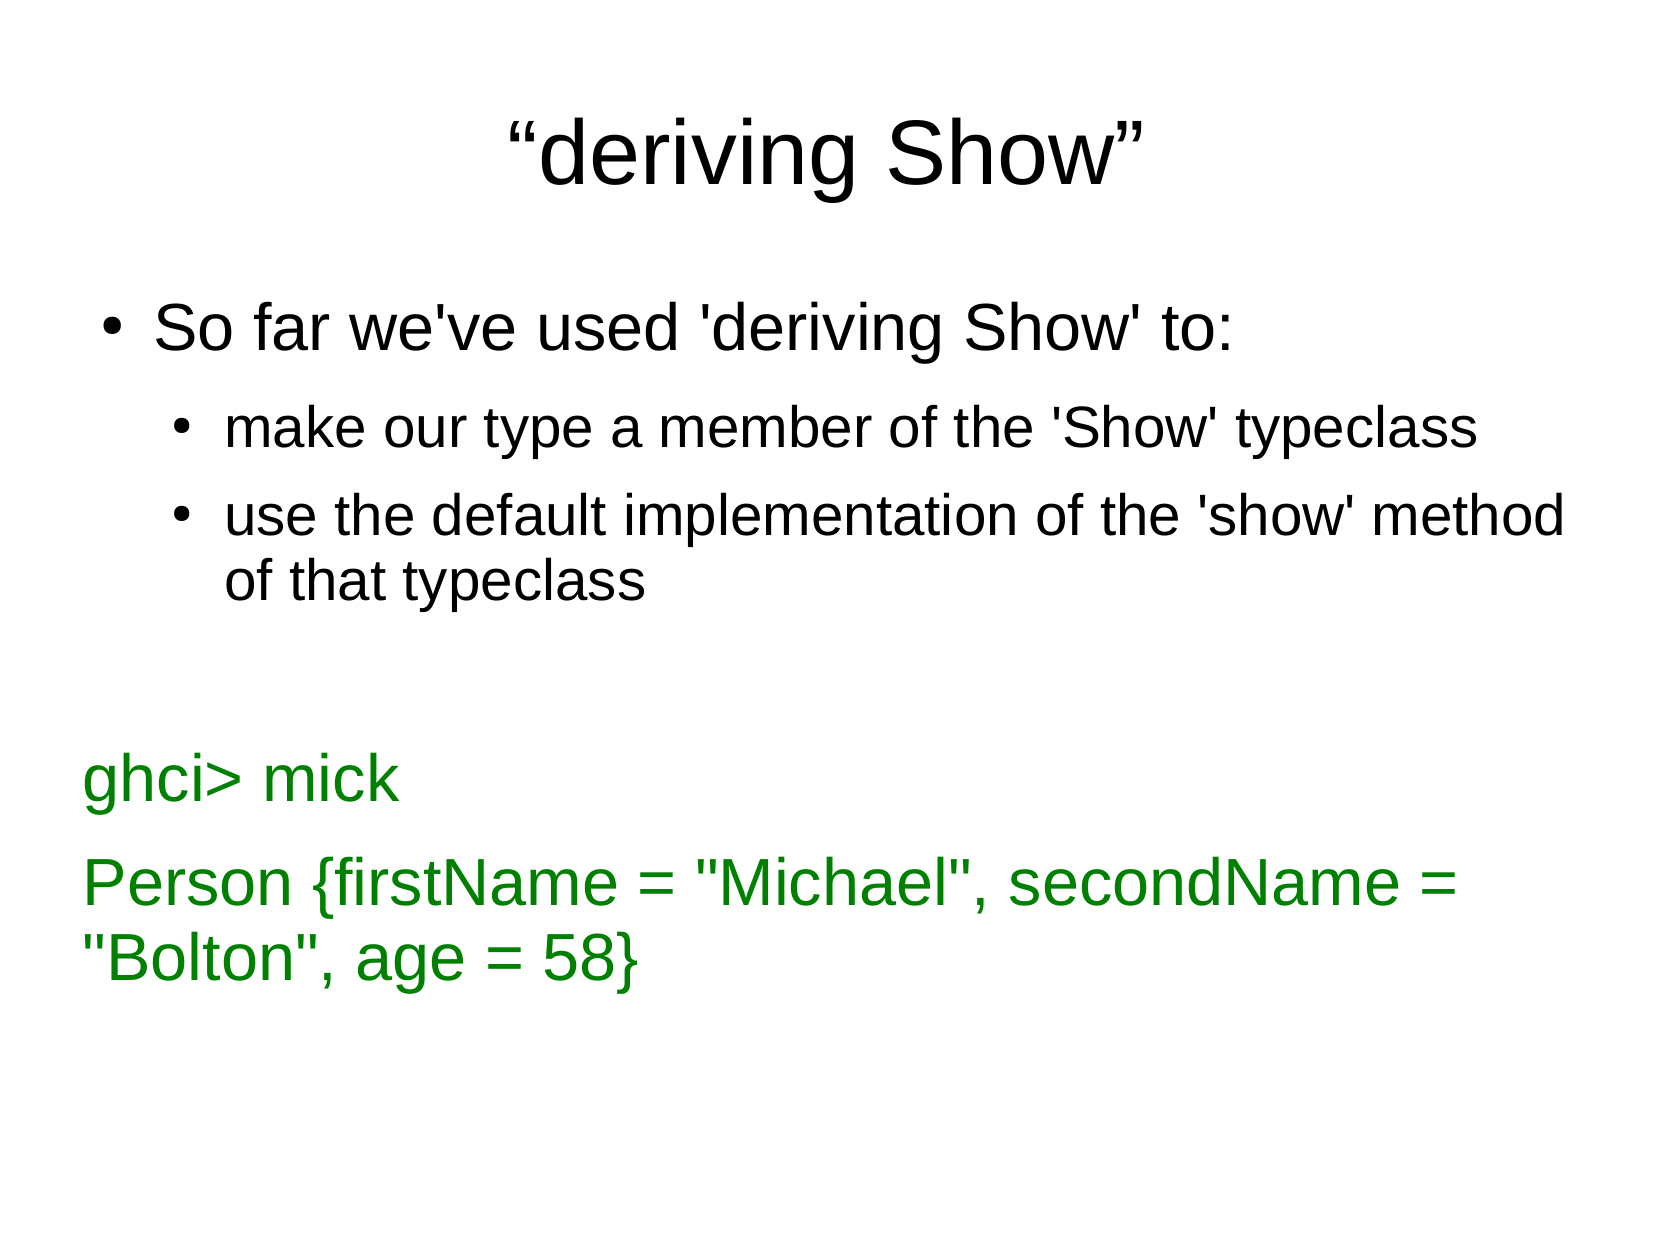

# “deriving Show”
So far we've used 'deriving Show' to:
make our type a member of the 'Show' typeclass
use the default implementation of the 'show' method of that typeclass
ghci> mick
Person {firstName = "Michael", secondName = "Bolton", age = 58}